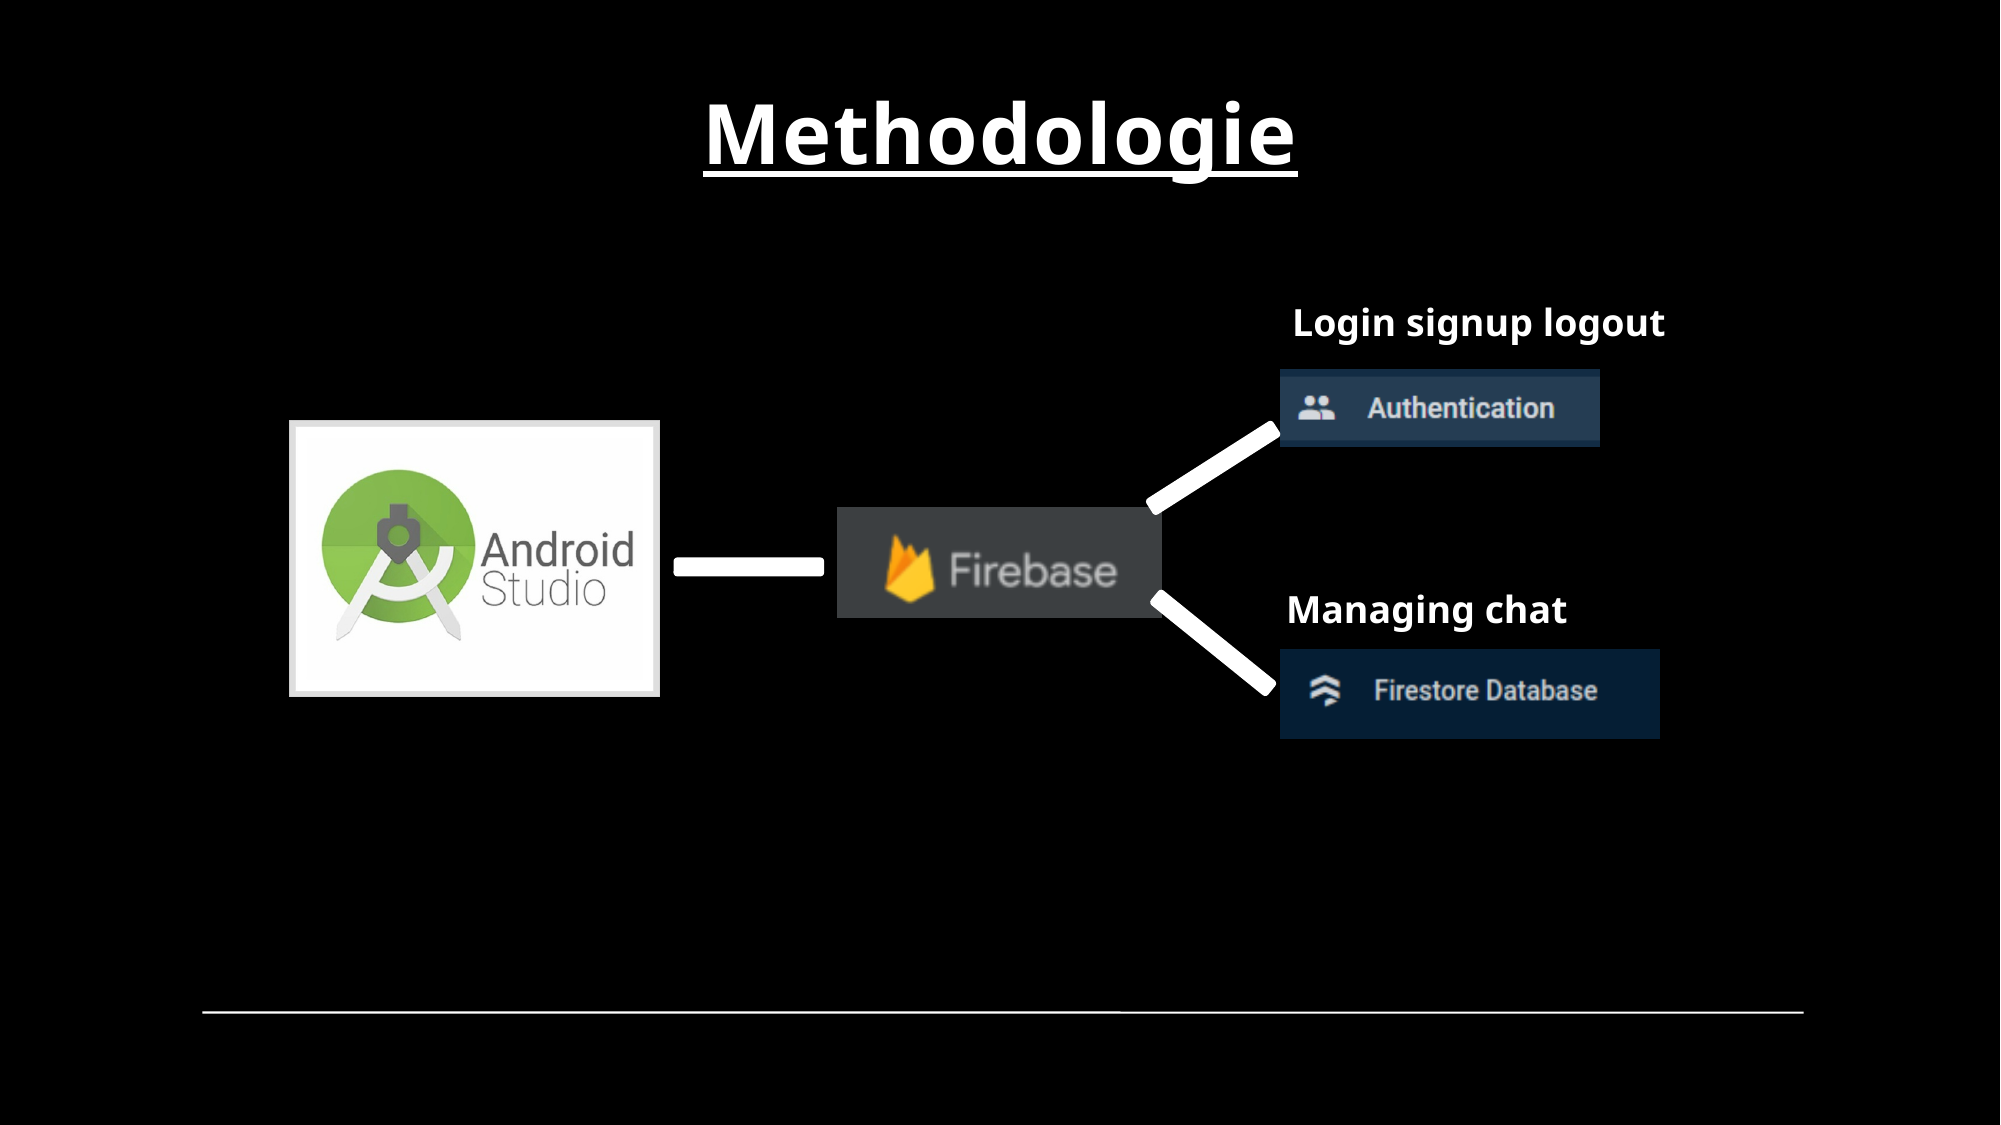

# Methodologie
Login signup logout
Managing chat